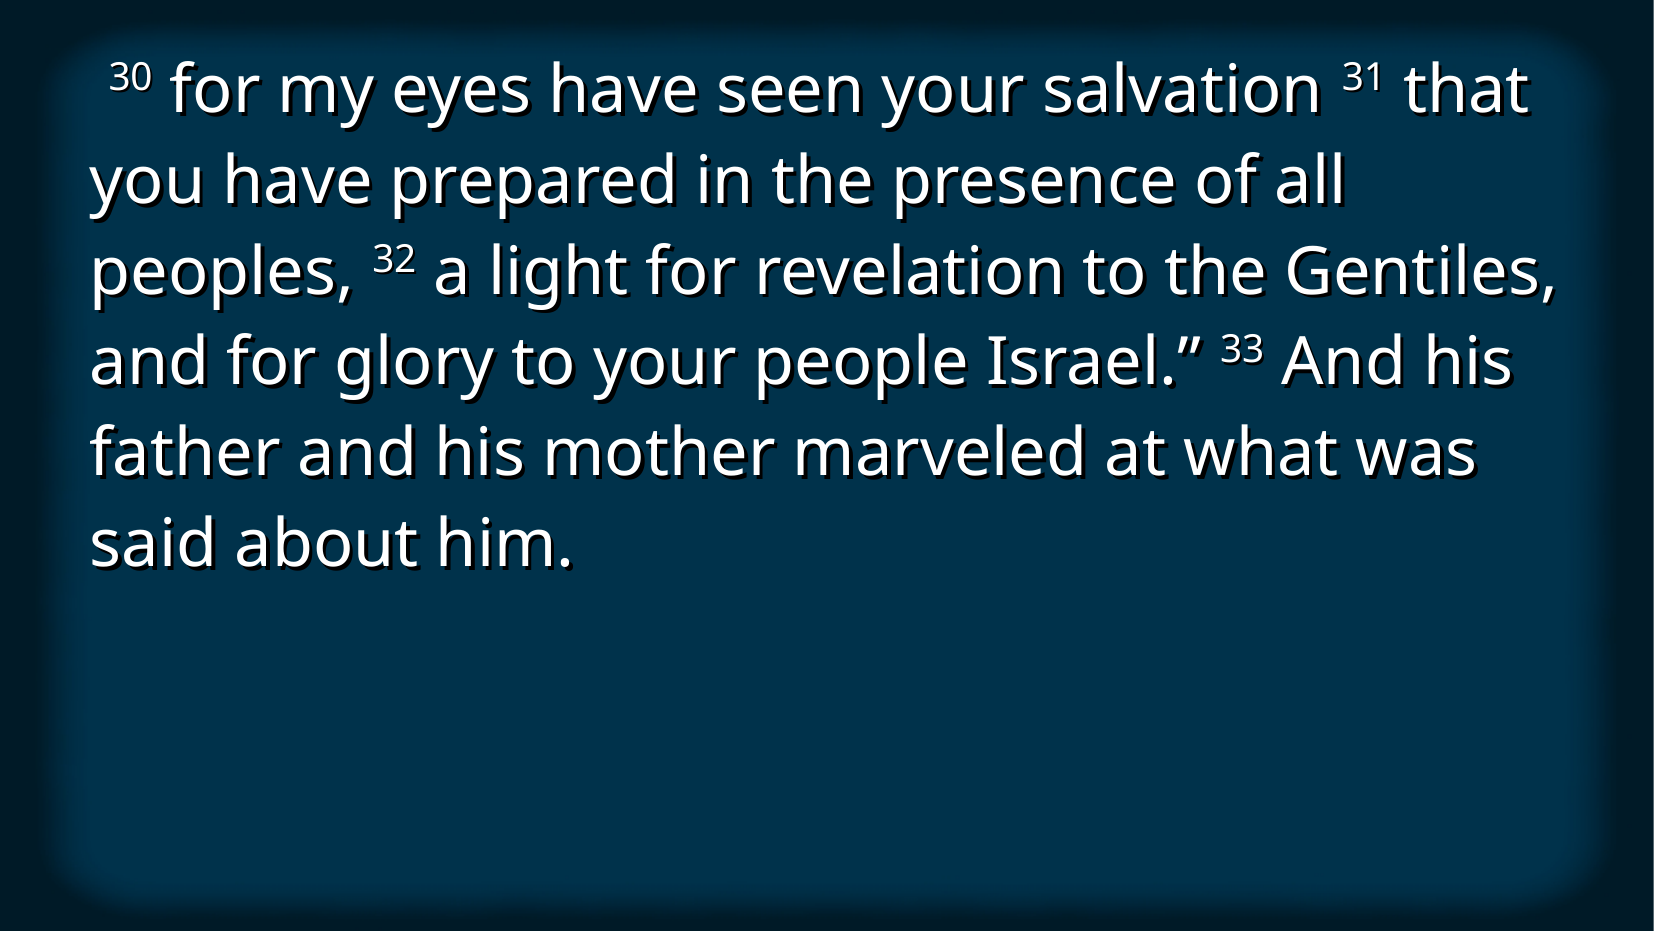

30 for my eyes have seen your salvation 31 that you have prepared in the presence of all peoples, 32 a light for revelation to the Gentiles, and for glory to your people Israel.” 33 And his father and his mother marveled at what was said about him.